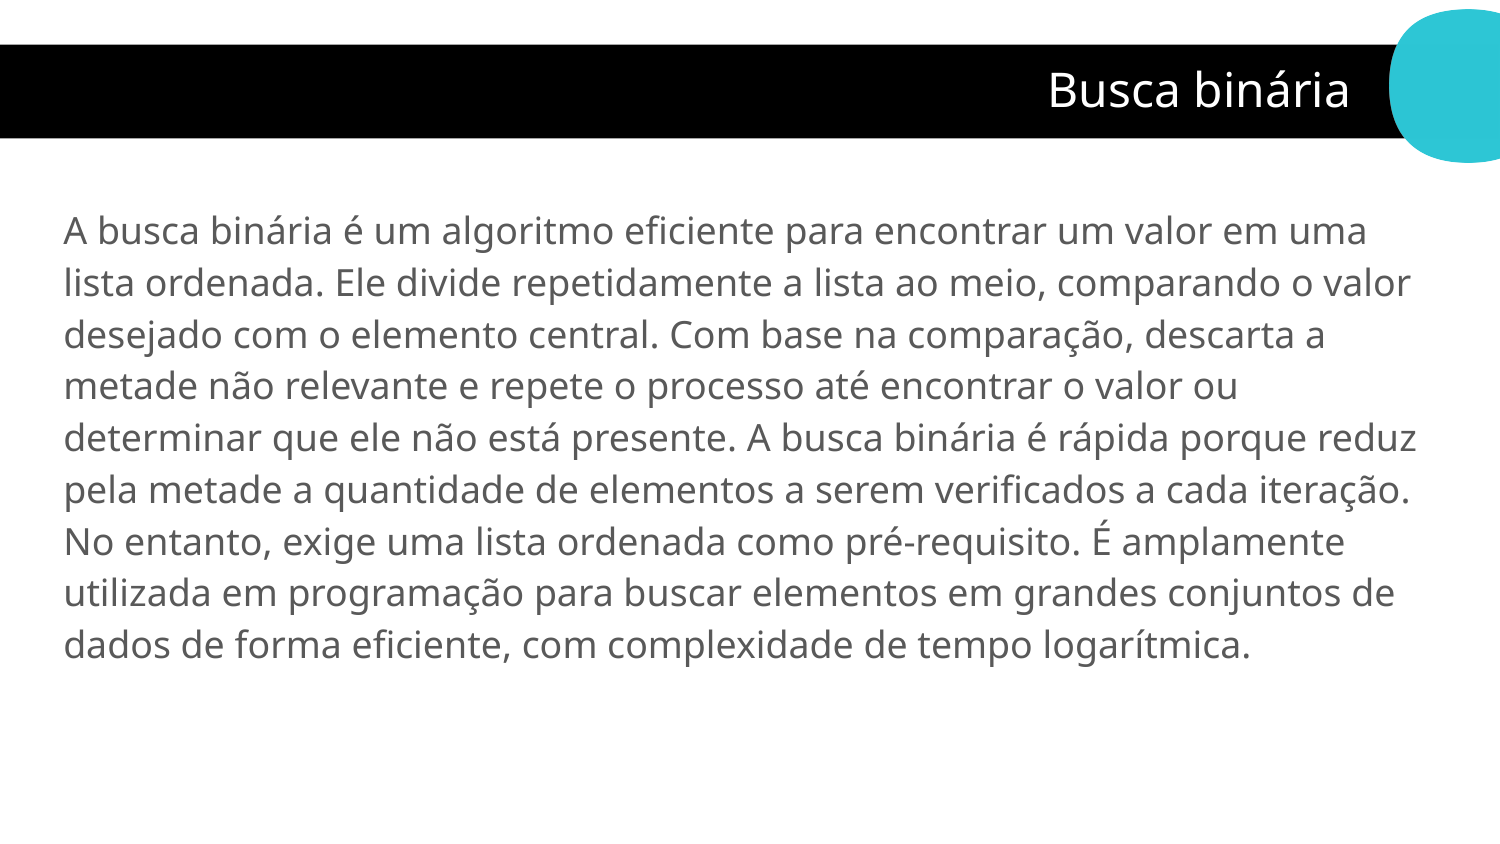

# Busca binária
A busca binária é um algoritmo eficiente para encontrar um valor em uma lista ordenada. Ele divide repetidamente a lista ao meio, comparando o valor desejado com o elemento central. Com base na comparação, descarta a metade não relevante e repete o processo até encontrar o valor ou determinar que ele não está presente. A busca binária é rápida porque reduz pela metade a quantidade de elementos a serem verificados a cada iteração. No entanto, exige uma lista ordenada como pré-requisito. É amplamente utilizada em programação para buscar elementos em grandes conjuntos de dados de forma eficiente, com complexidade de tempo logarítmica.